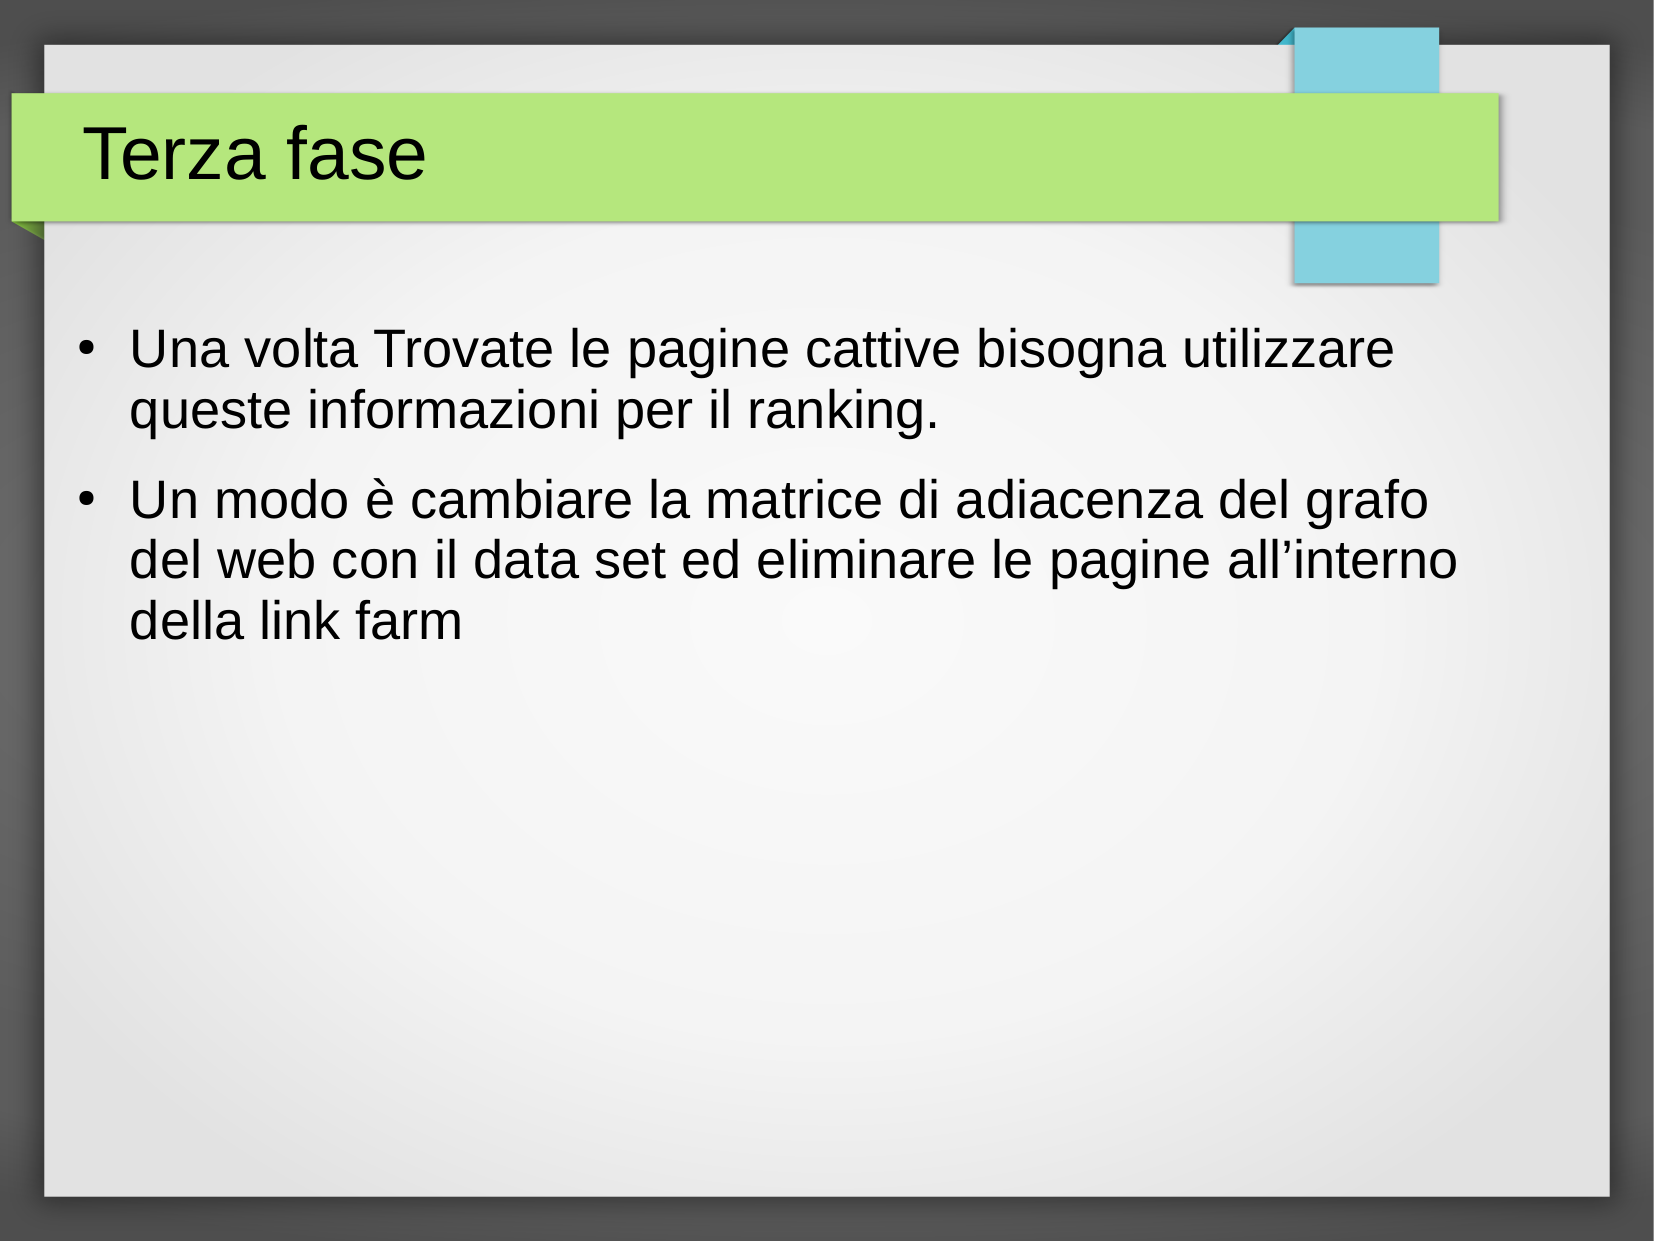

# Terza fase
Una volta Trovate le pagine cattive bisogna utilizzare queste informazioni per il ranking.
Un modo è cambiare la matrice di adiacenza del grafo del web con il data set ed eliminare le pagine all’interno della link farm